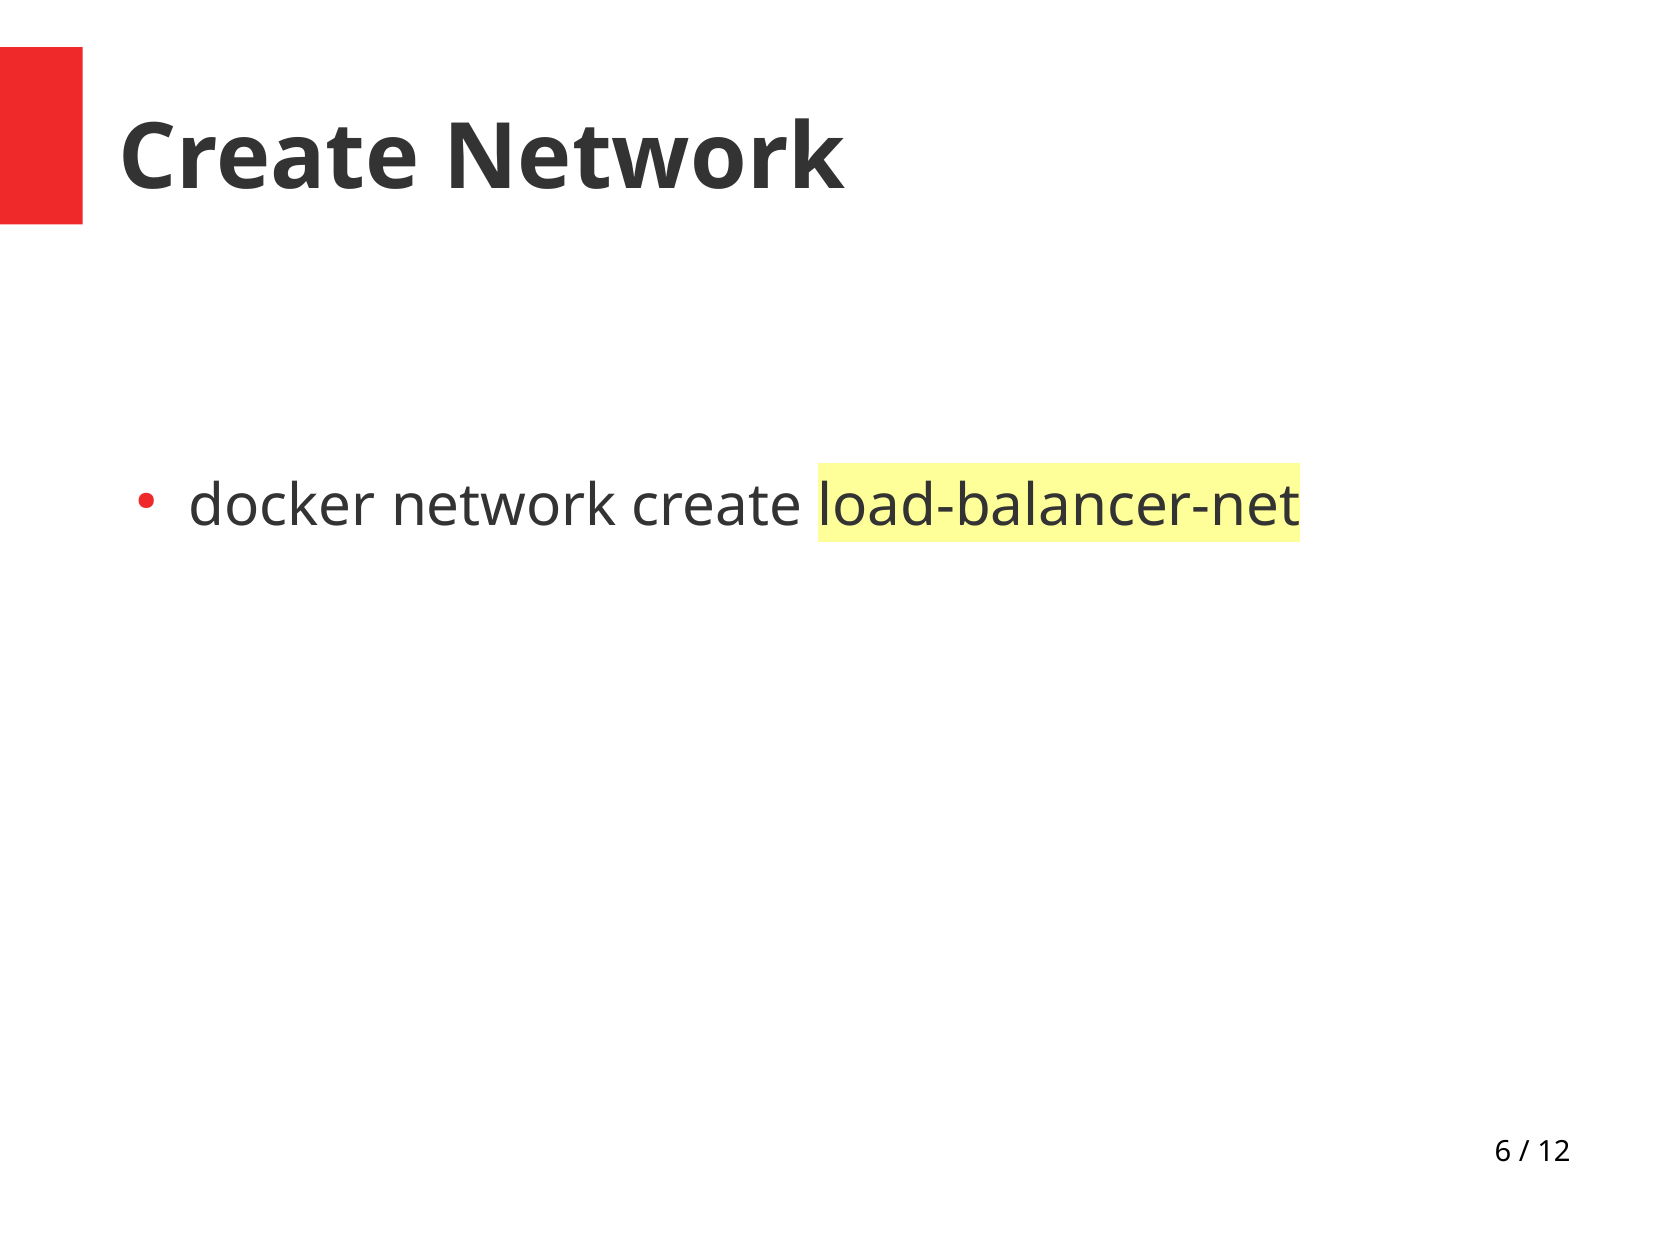

# Create Network
docker network create load-balancer-net
6